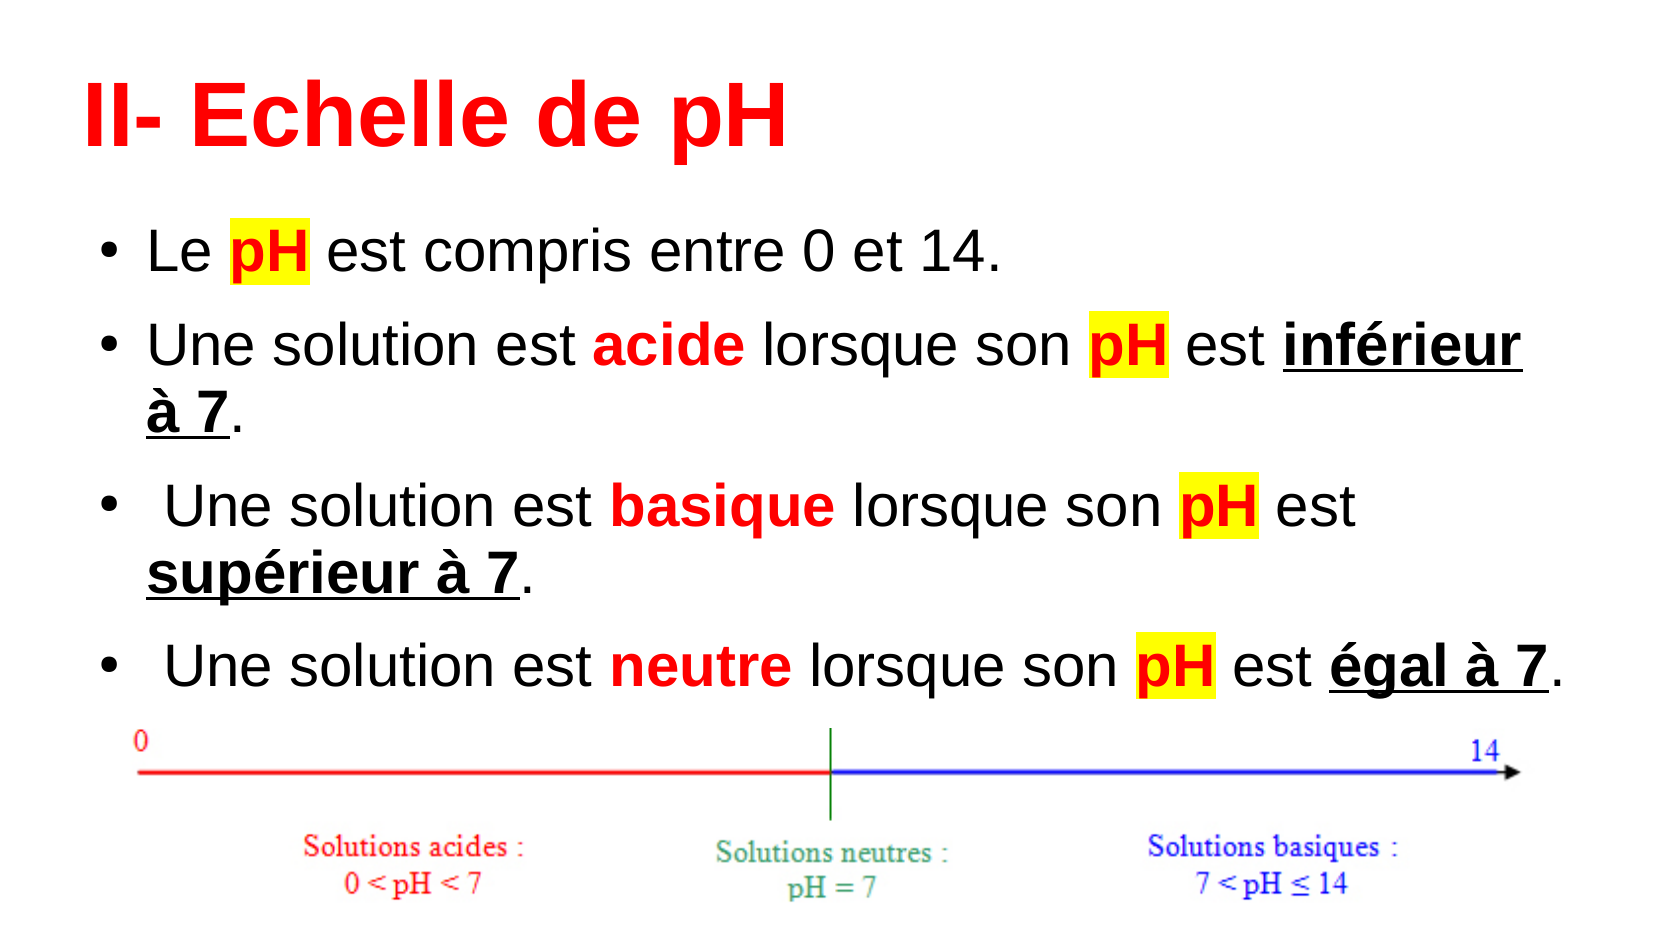

# II- Echelle de pH
Le pH est compris entre 0 et 14.
Une solution est acide lorsque son pH est inférieur à 7.
 Une solution est basique lorsque son pH est supérieur à 7.
 Une solution est neutre lorsque son pH est égal à 7.